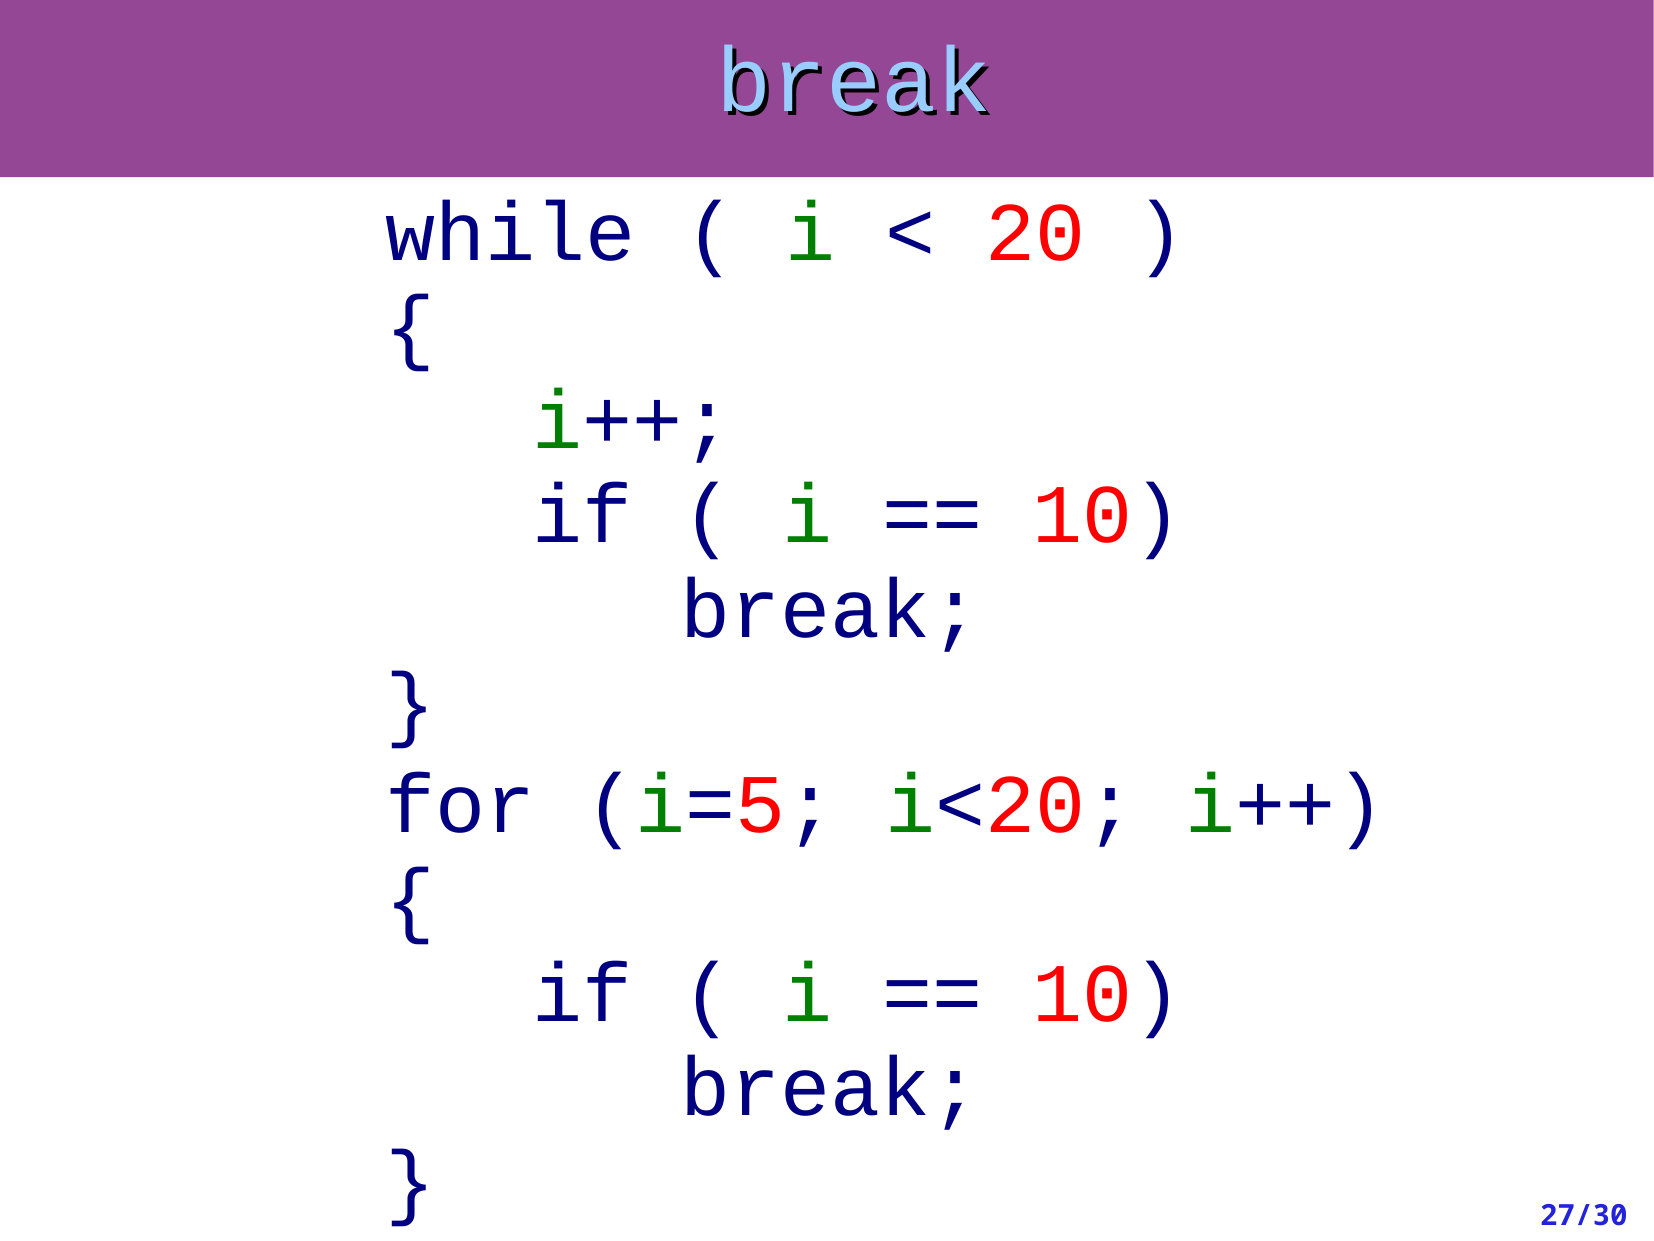

# break
while ( i < 20 )
{
 		i++;
 		if ( i == 10)
 		break;
}
for (i=5; i<20; i++)
{
 		if ( i == 10)
 		break;
}
27